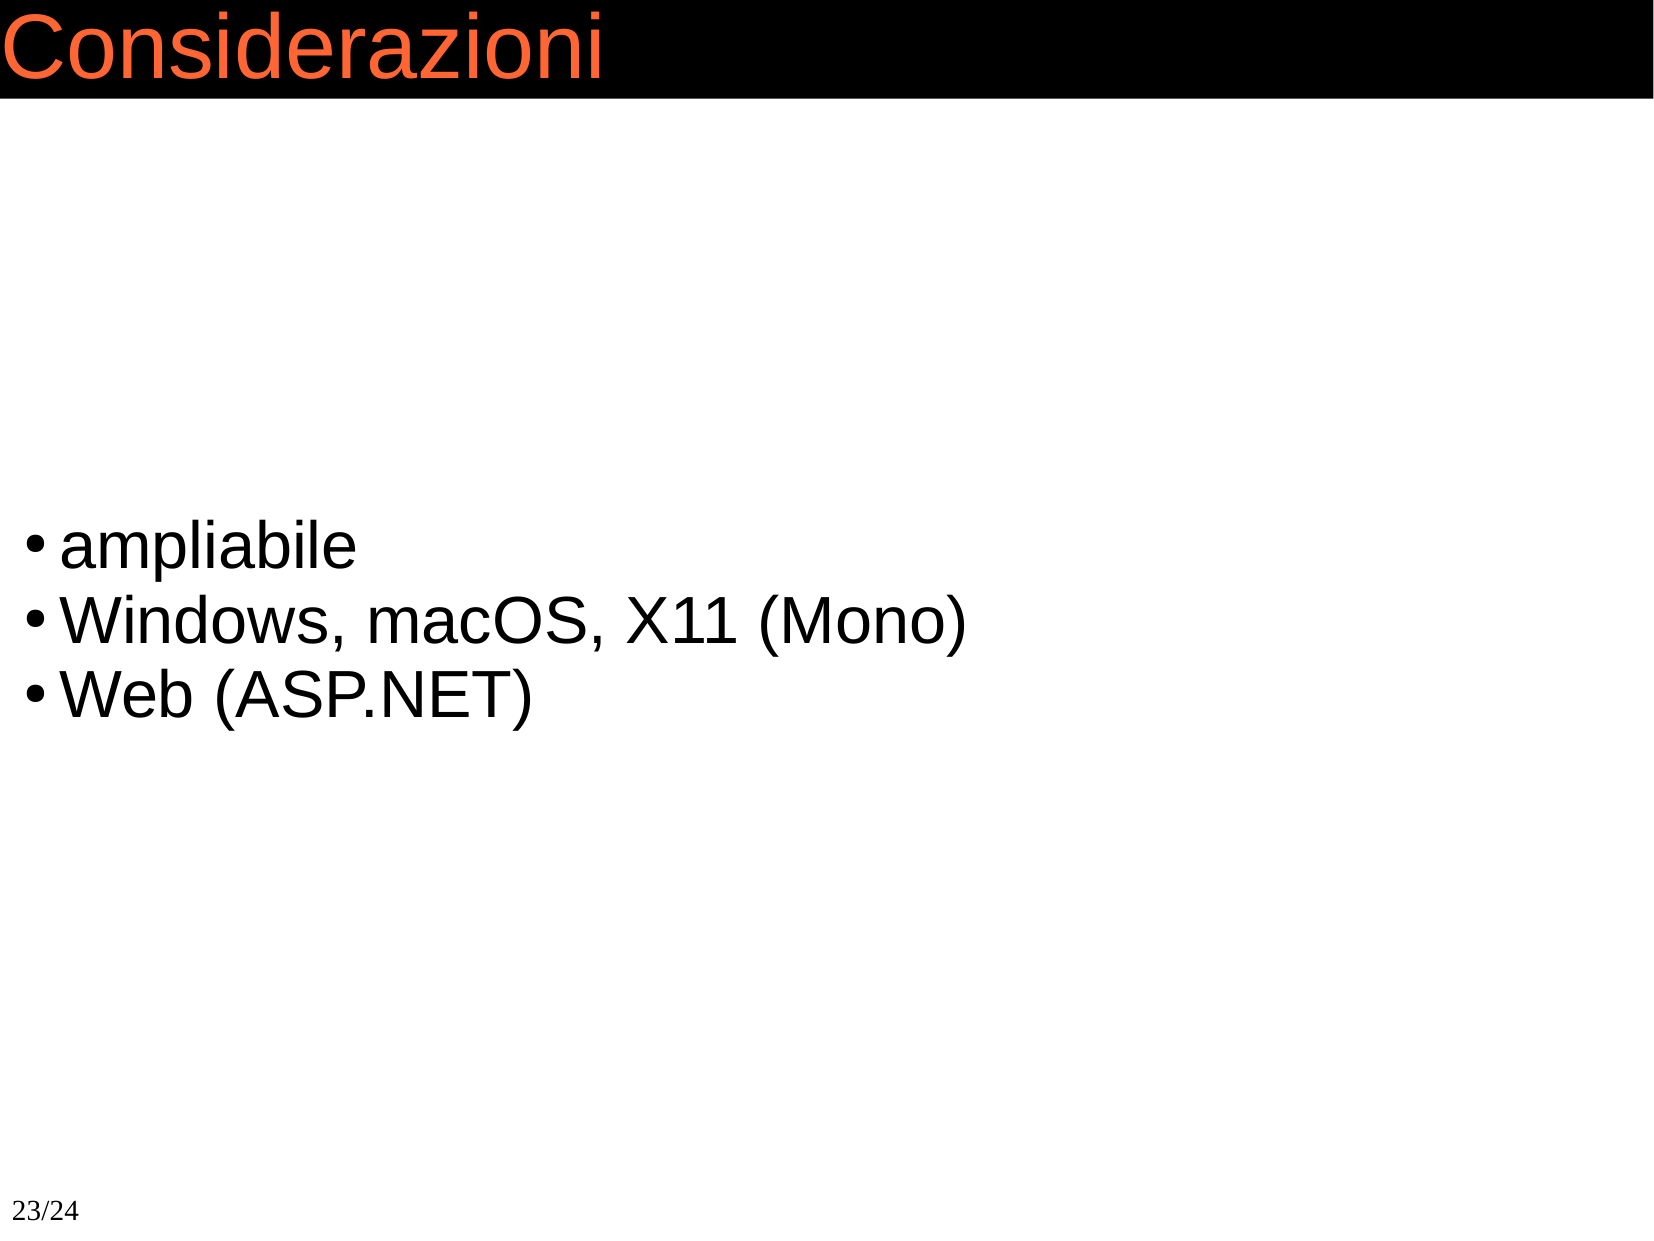

# Considerazioni
ampliabile
Windows, macOS, X11 (Mono)
Web (ASP.NET)
23